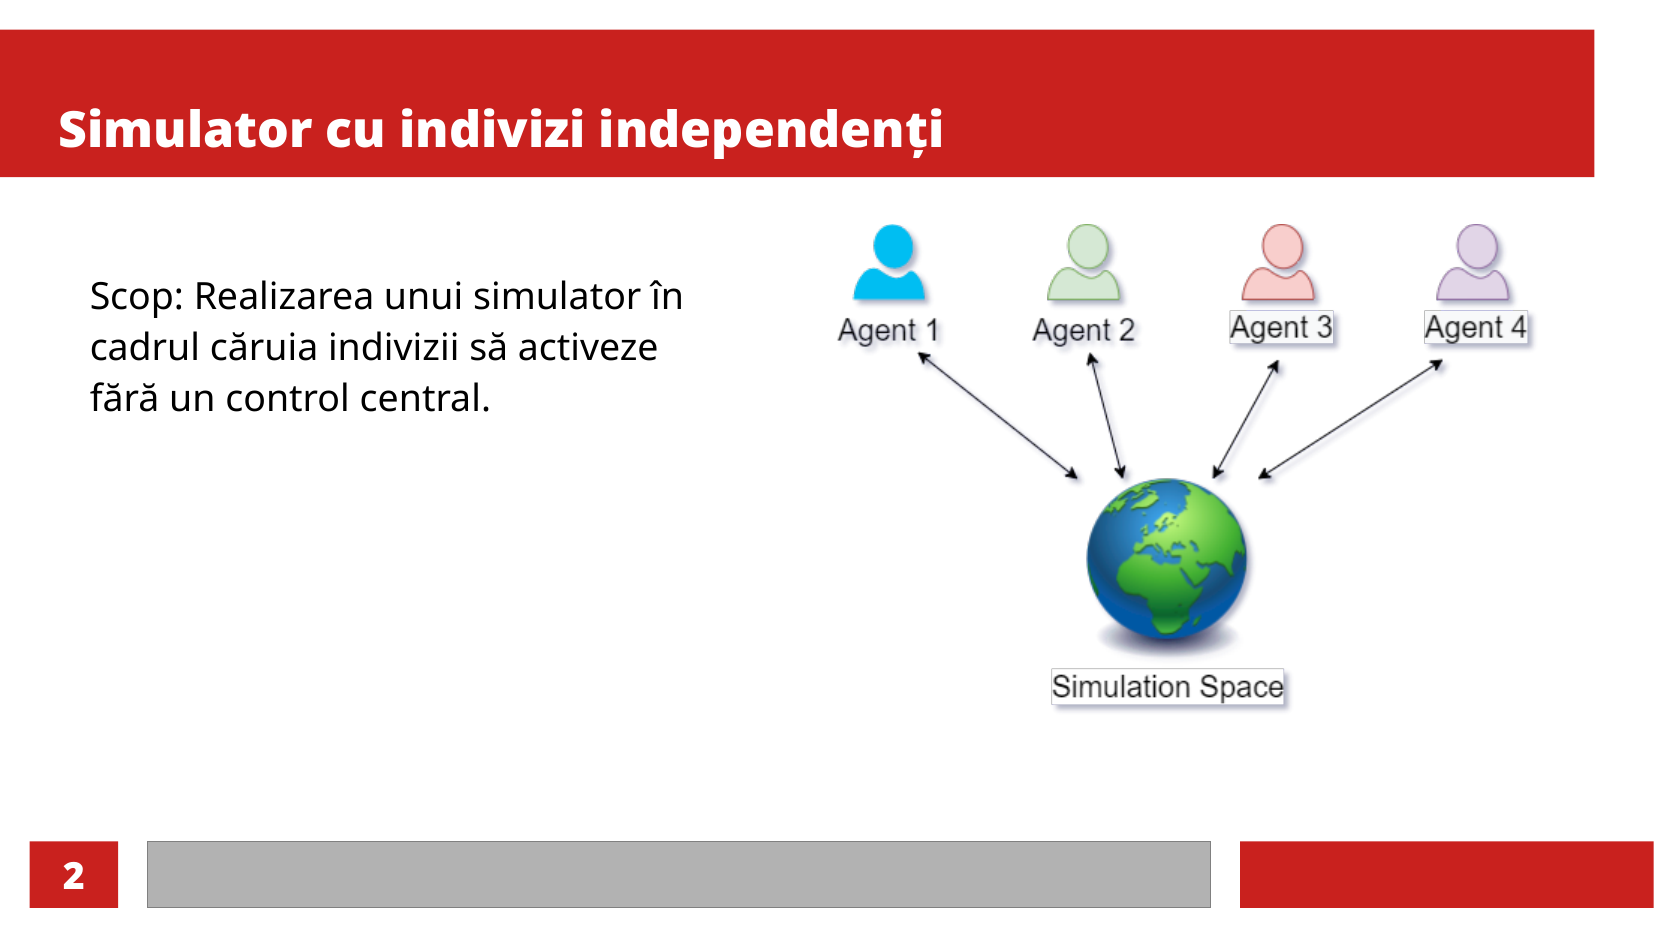

# Simulator cu indivizi independenți
Scop: Realizarea unui simulator în cadrul căruia indivizii să activeze fără un control central.
2